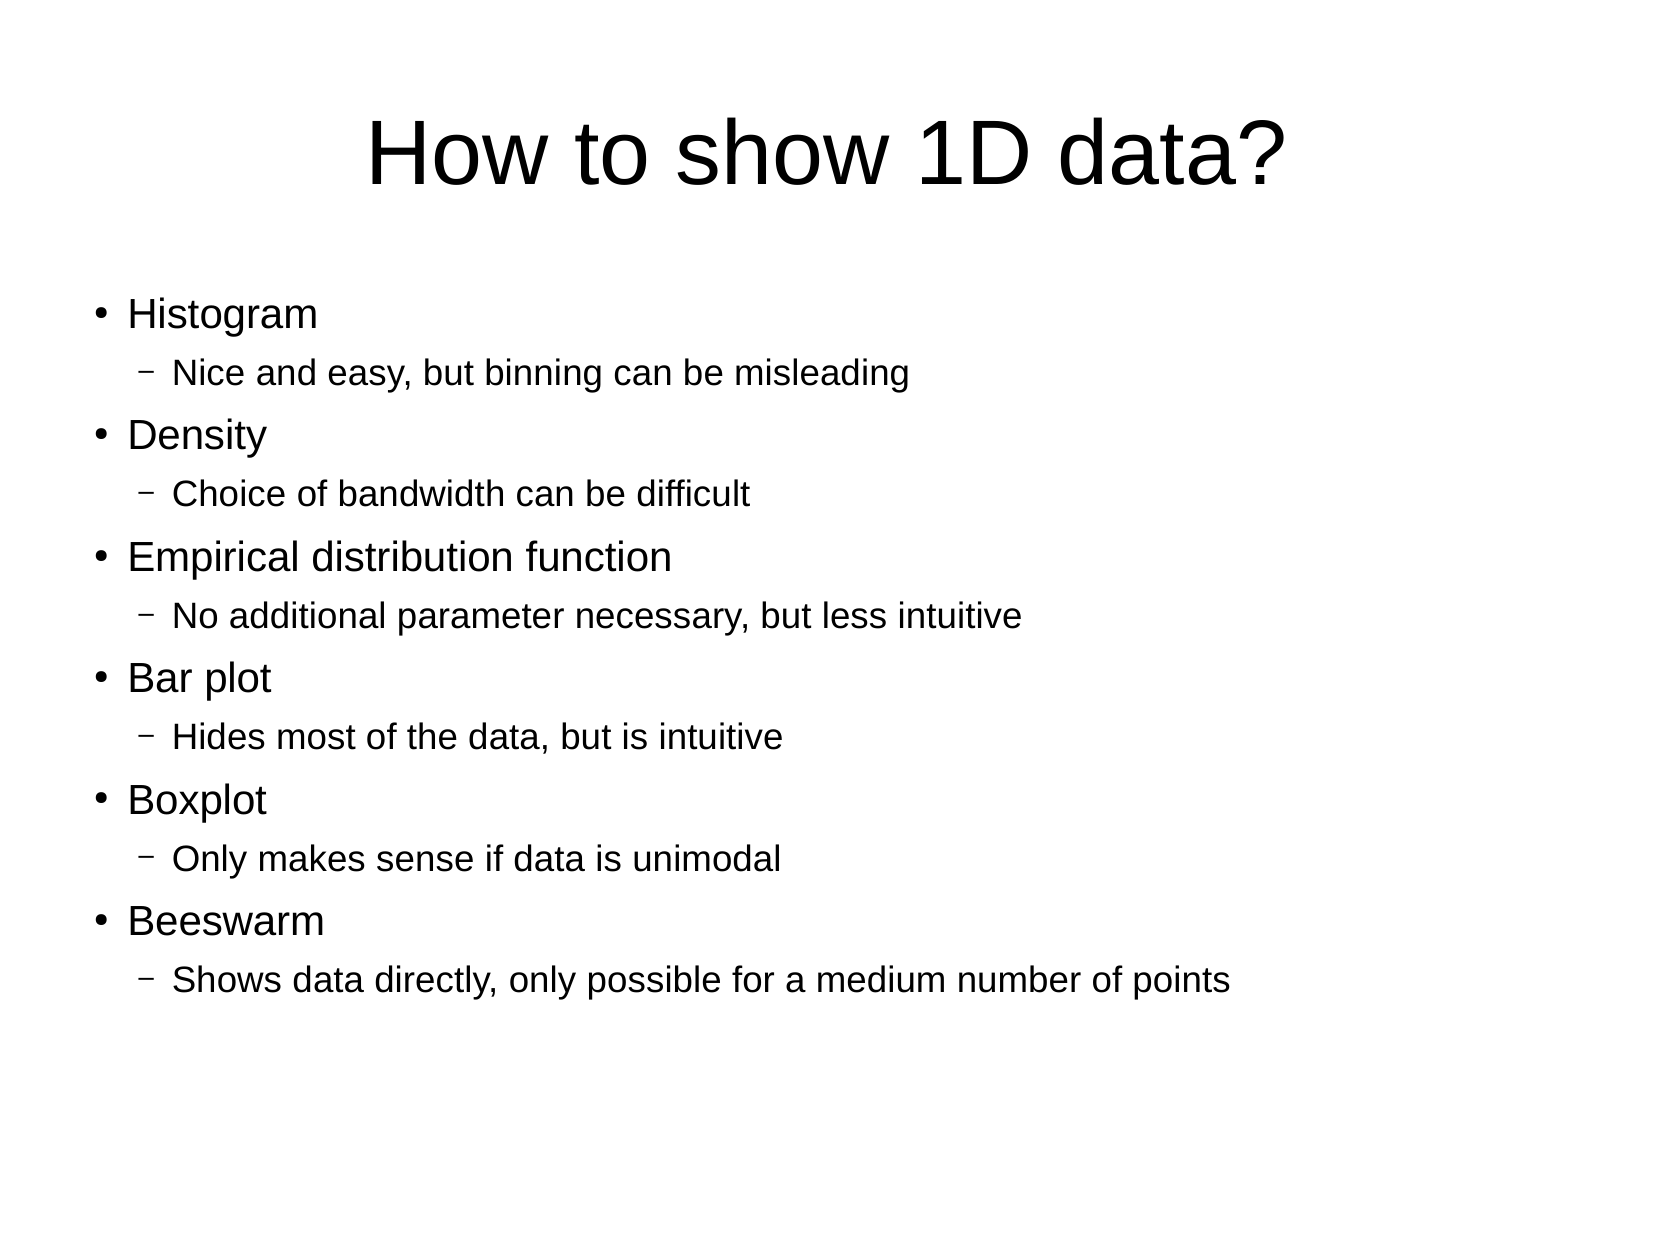

How to show 1D data?
# Histogram
Nice and easy, but binning can be misleading
Density
Choice of bandwidth can be difficult
Empirical distribution function
No additional parameter necessary, but less intuitive
Bar plot
Hides most of the data, but is intuitive
Boxplot
Only makes sense if data is unimodal
Beeswarm
Shows data directly, only possible for a medium number of points